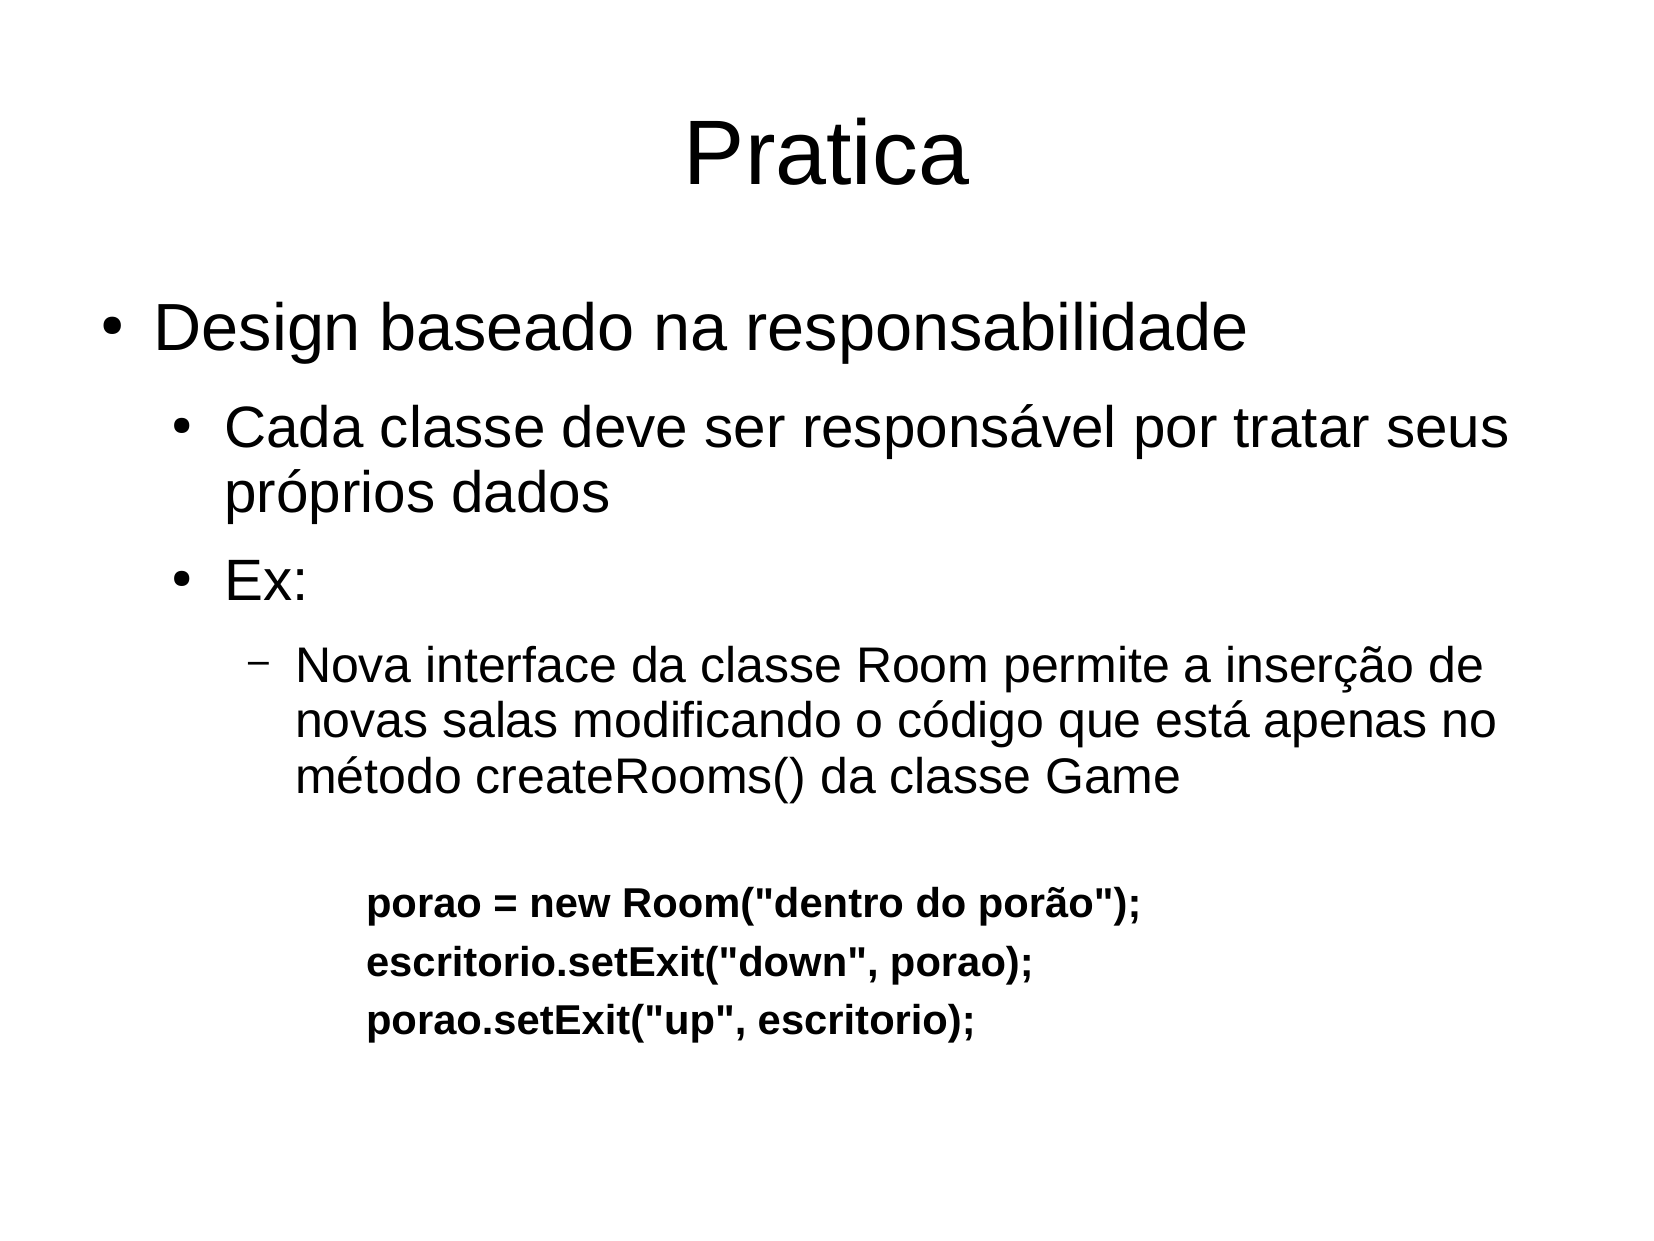

# Pratica
Design baseado na responsabilidade
Cada classe deve ser responsável por tratar seus próprios dados
Ex:
Nova interface da classe Room permite a inserção de novas salas modificando o código que está apenas no método createRooms() da classe Game
porao = new Room("dentro do porão");
escritorio.setExit("down", porao);
porao.setExit("up", escritorio);